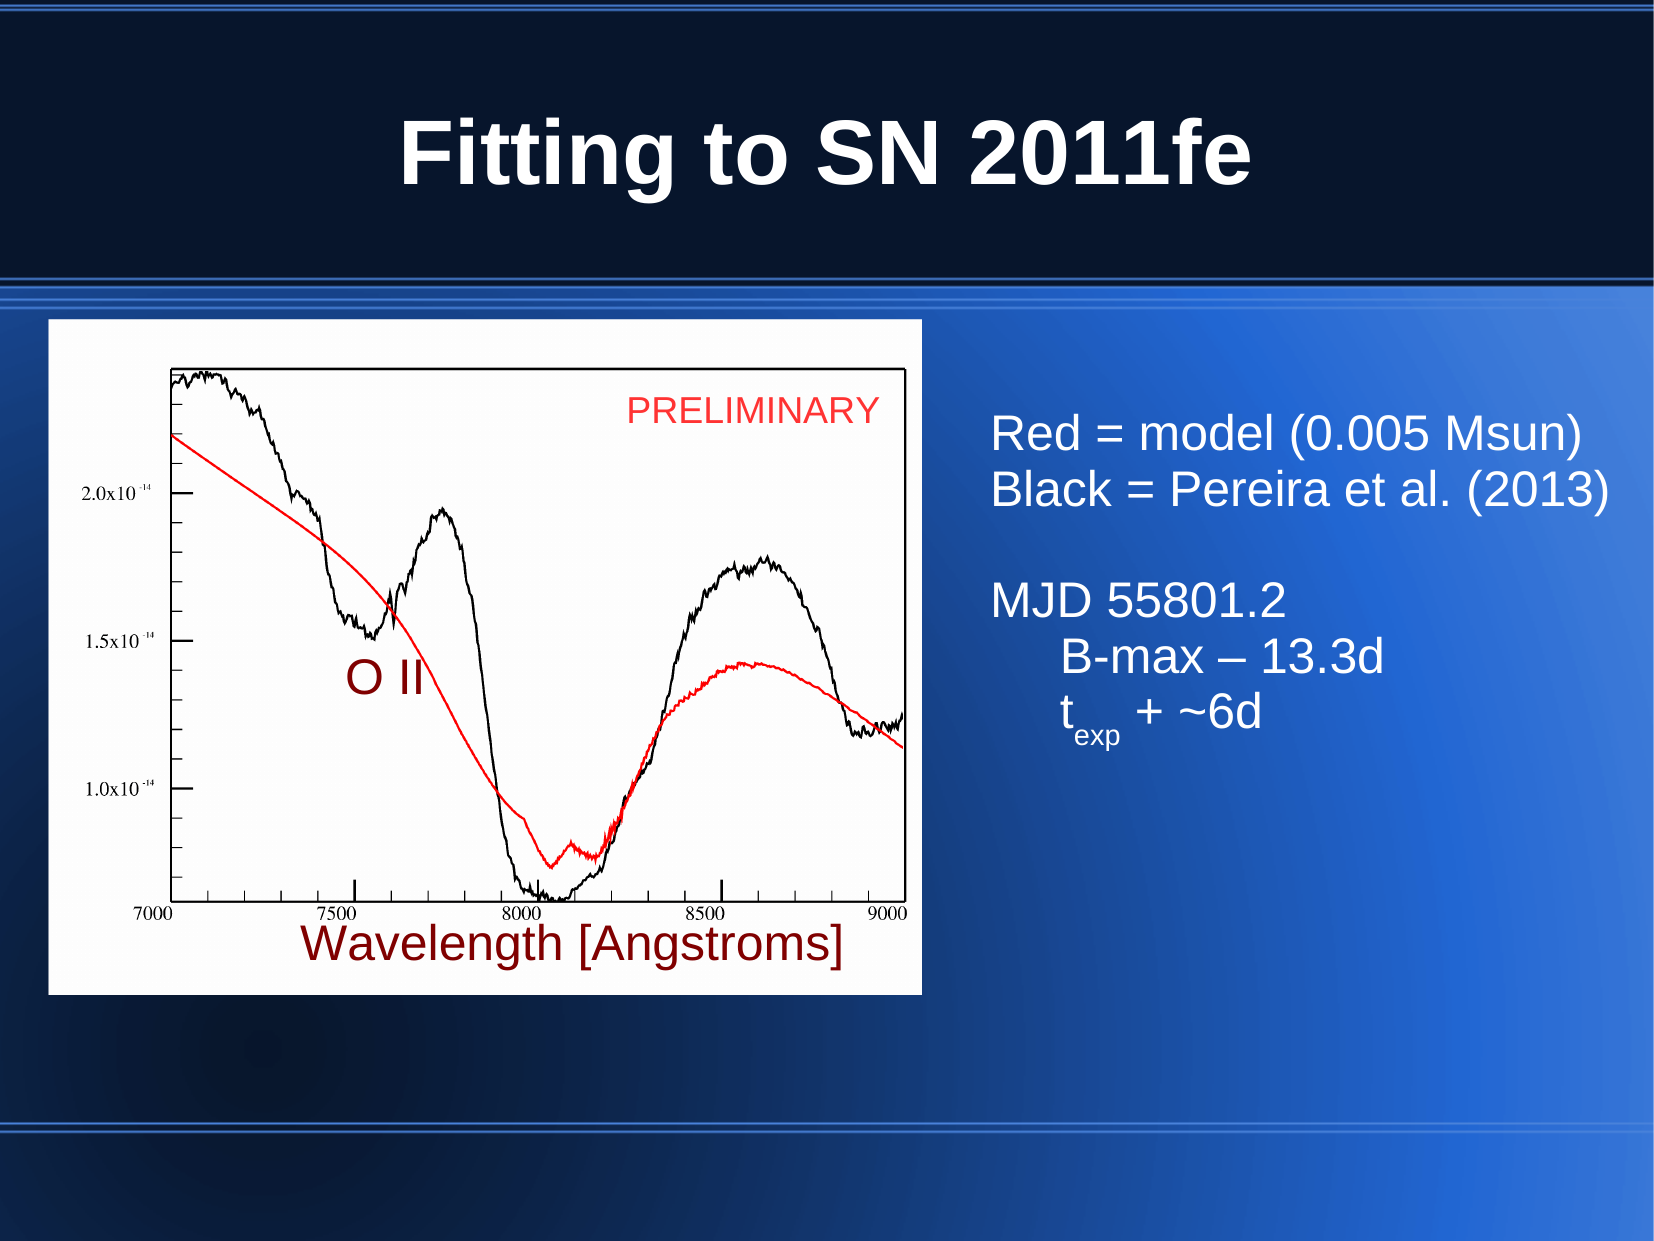

# Fitting to SN 2011fe
PRELIMINARY
Red = model (0.005 Msun)
Black = Pereira et al. (2013)
MJD 55801.2
 B-max – 13.3d
 texp + ~6d
O II
Wavelength [Angstroms]